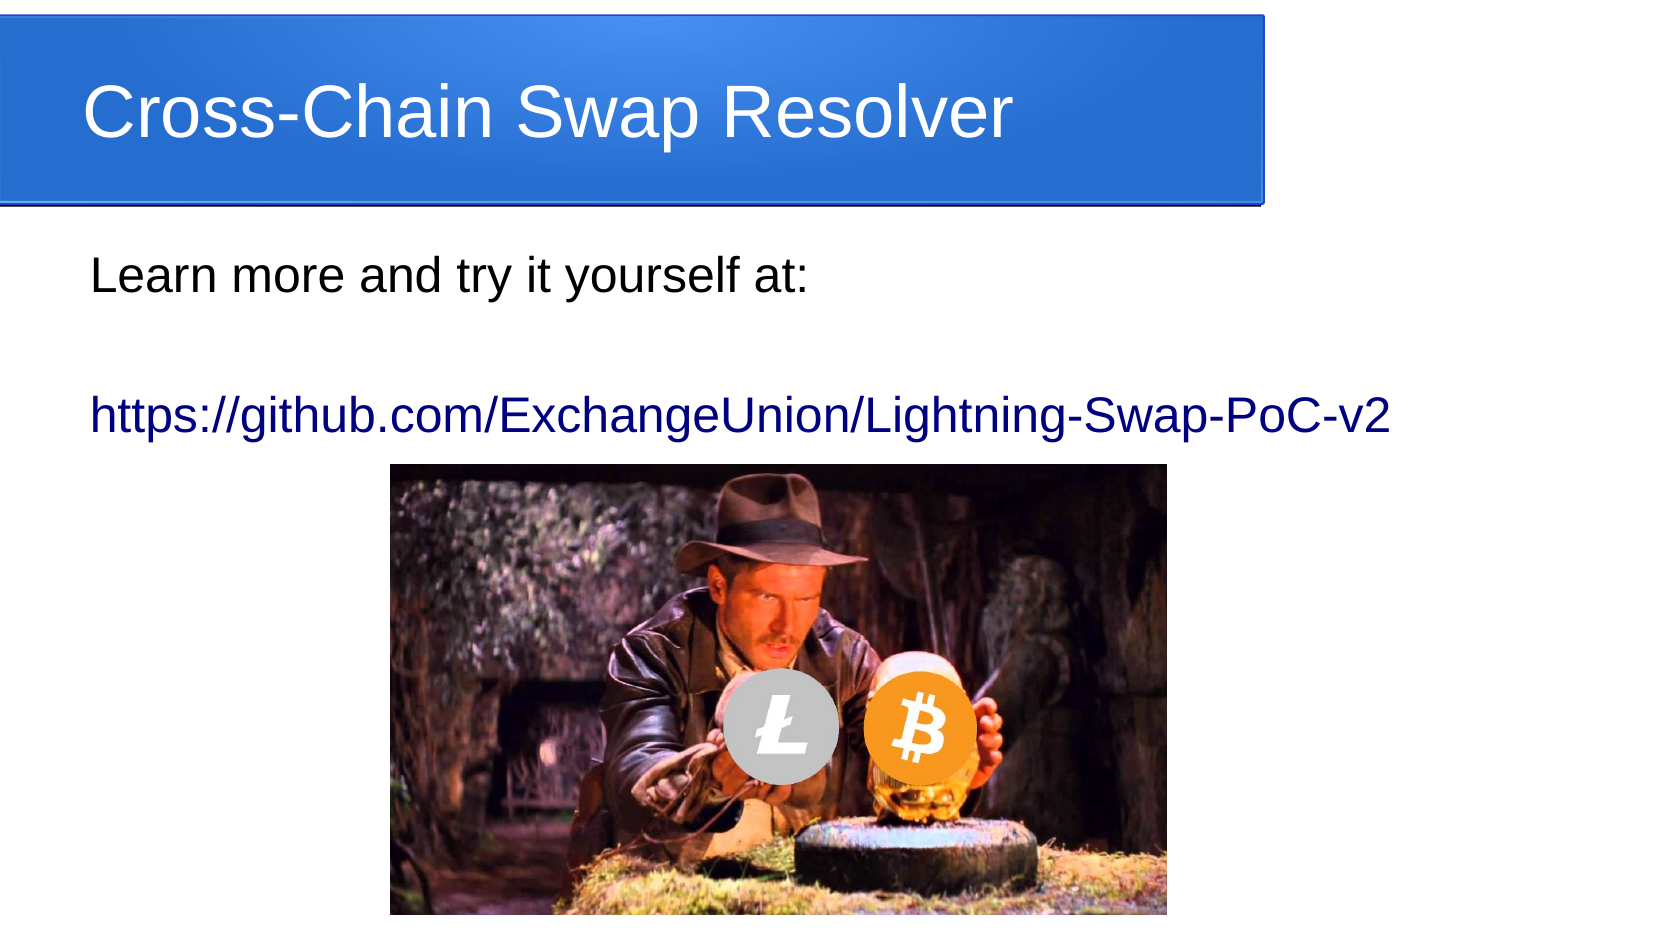

# Cross-Chain Swap Resolver
Learn more and try it yourself at:
https://github.com/ExchangeUnion/Lightning-Swap-PoC-v2